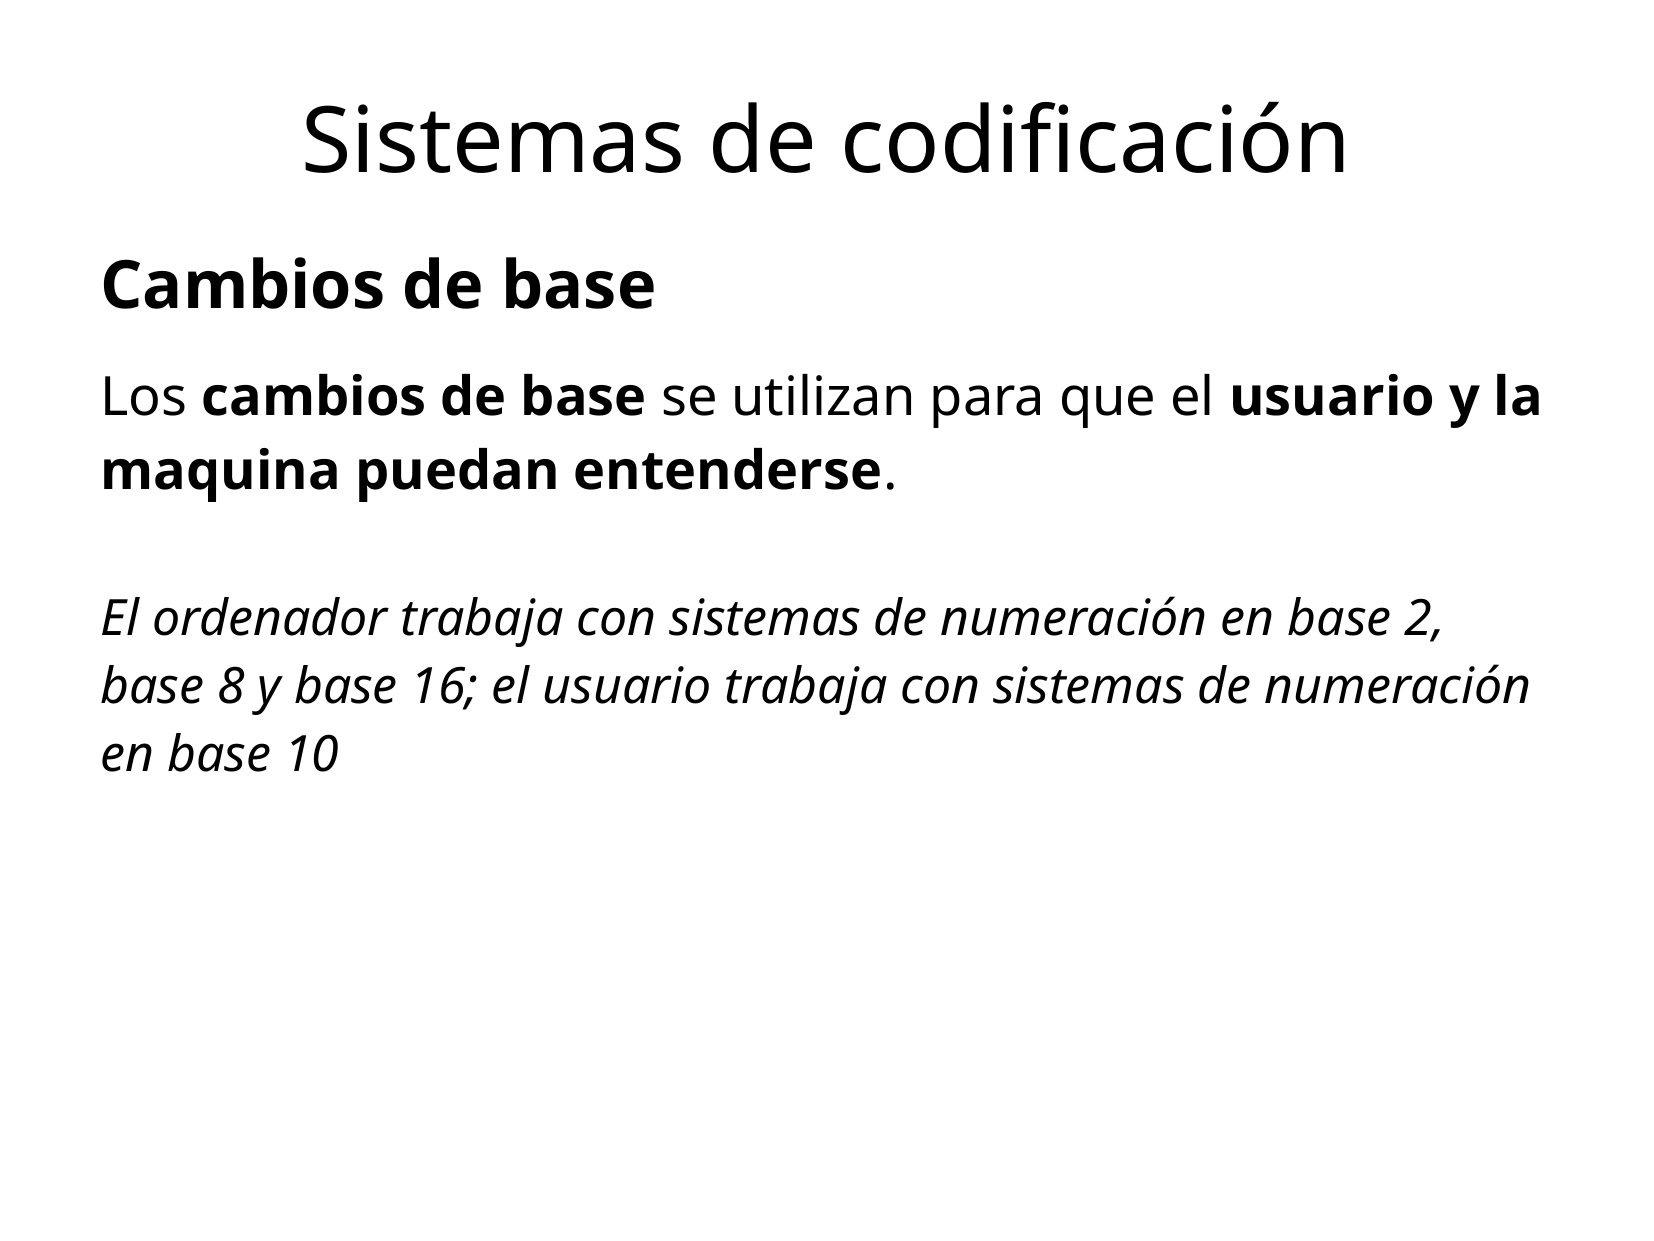

Sistemas de codificación
# Cambios de base
Los cambios de base se utilizan para que el usuario y la maquina puedan entenderse.
El ordenador trabaja con sistemas de numeración en base 2, base 8 y base 16; el usuario trabaja con sistemas de numeración en base 10